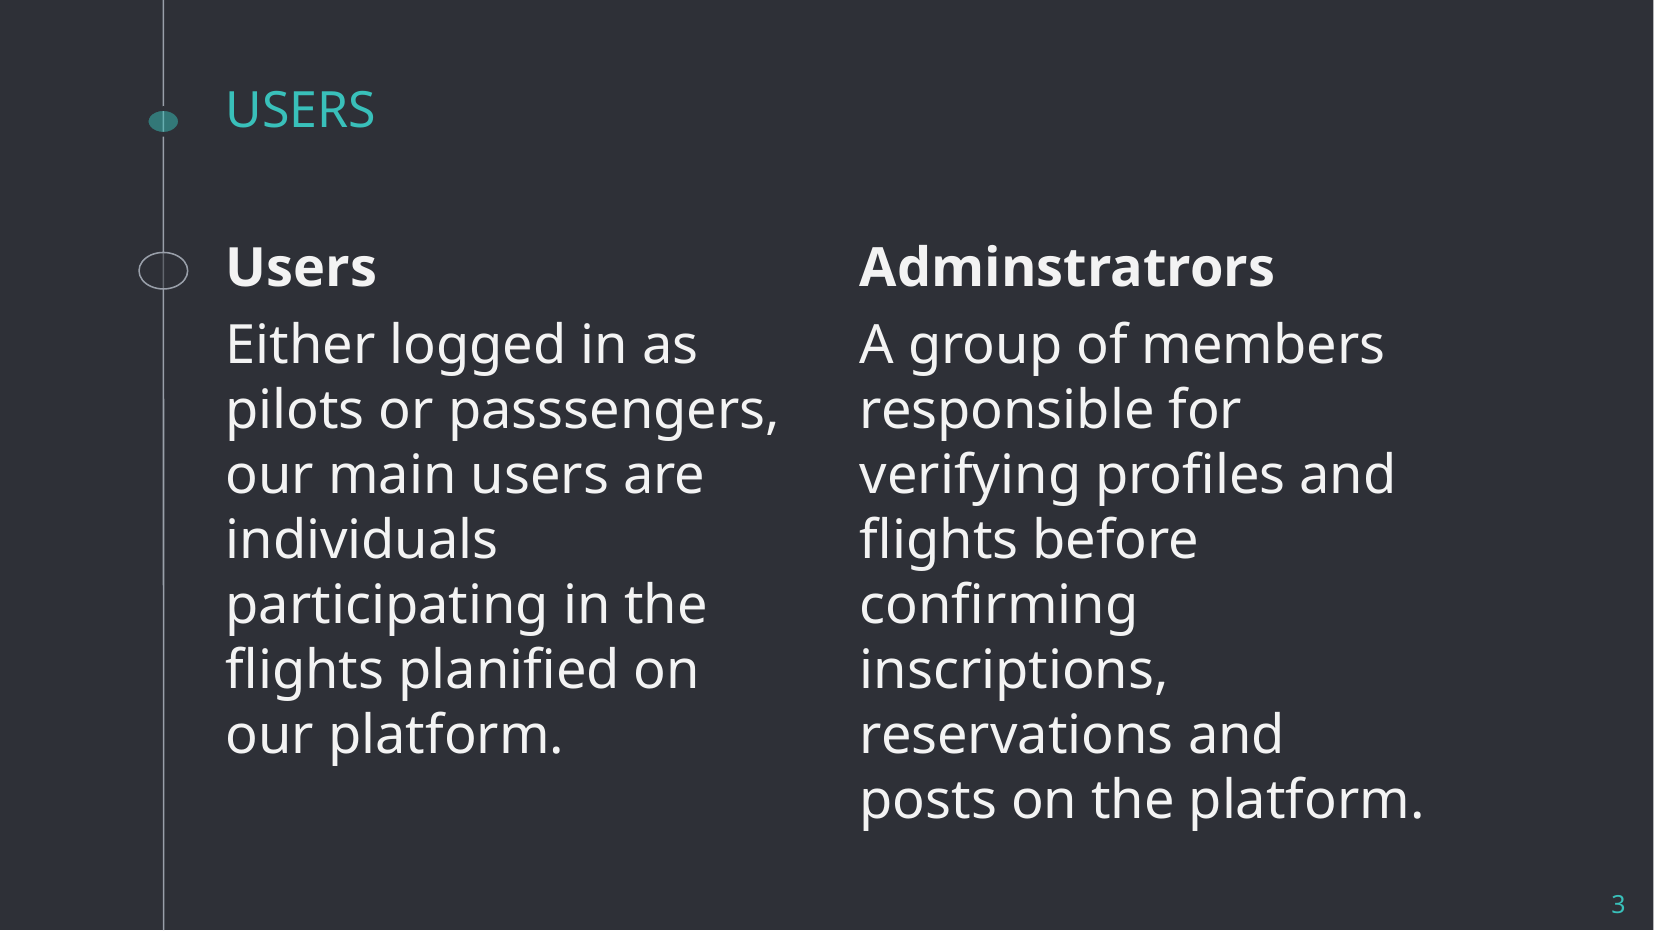

USERS
# Users
Either logged in as pilots or passsengers, our main users are individuals participating in the flights planified on our platform.
Adminstratrors
A group of members responsible for verifying profiles and flights before confirming inscriptions, reservations and posts on the platform.